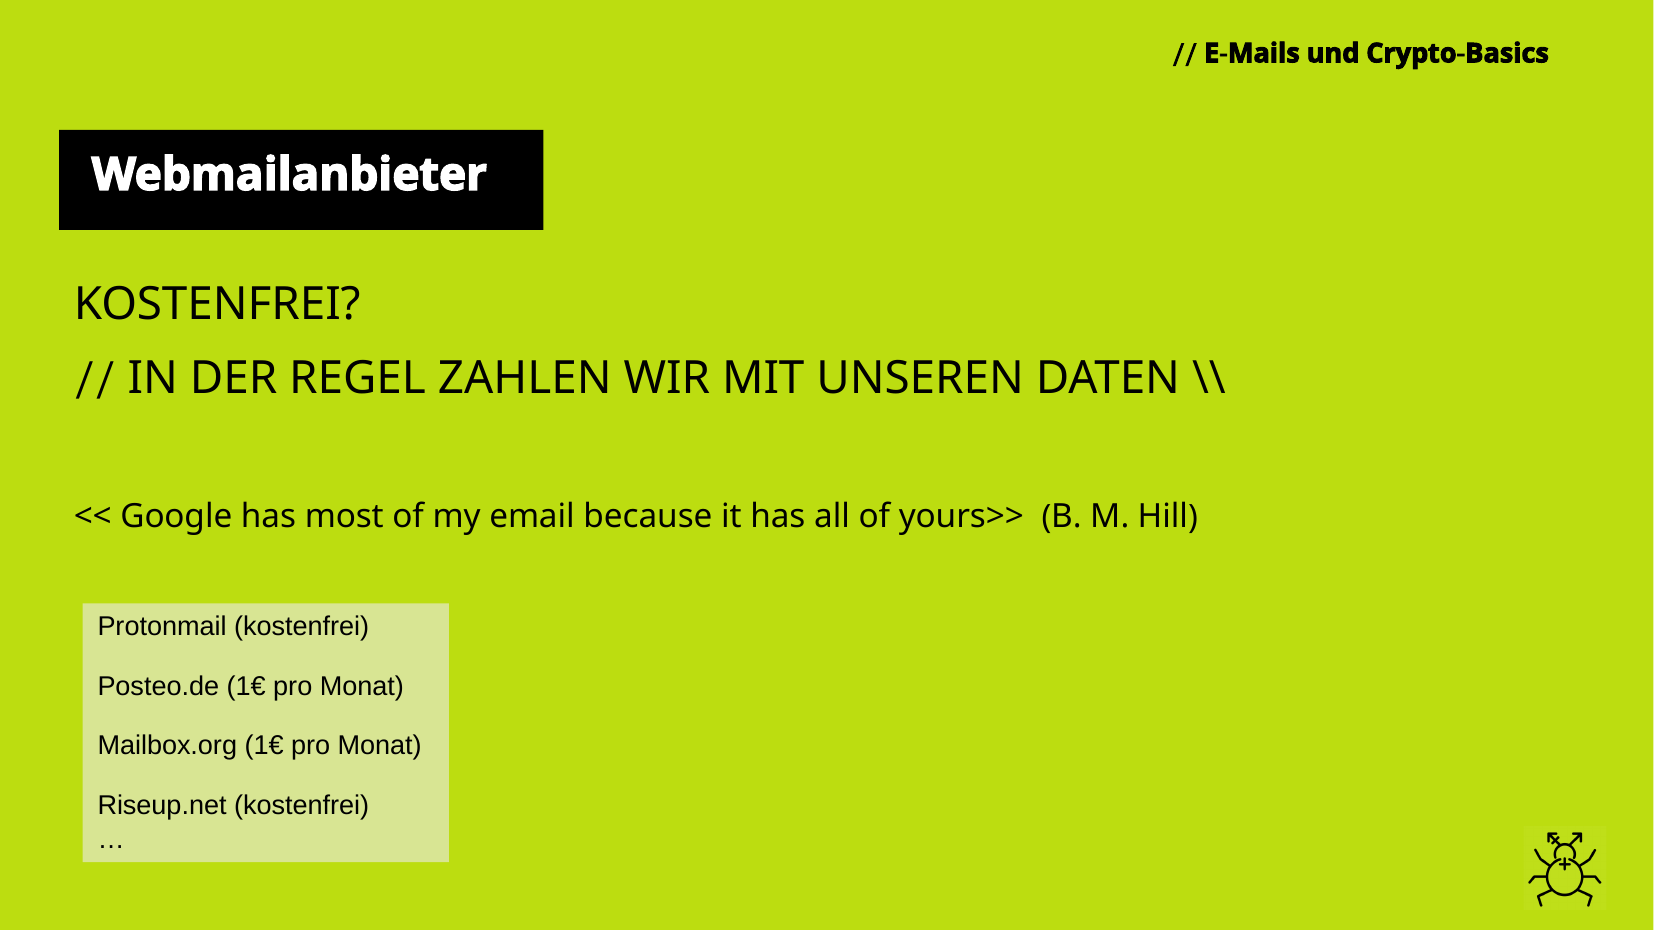

// E-Mails und Crypto-Basics
# Webmailanbieter
KOSTENFREI?
// IN DER REGEL ZAHLEN WIR MIT UNSEREN DATEN \\
<< Google has most of my email because it has all of yours>> (B. M. Hill)
Protonmail (kostenfrei)
Posteo.de (1€ pro Monat)
Mailbox.org (1€ pro Monat)
Riseup.net (kostenfrei)
…